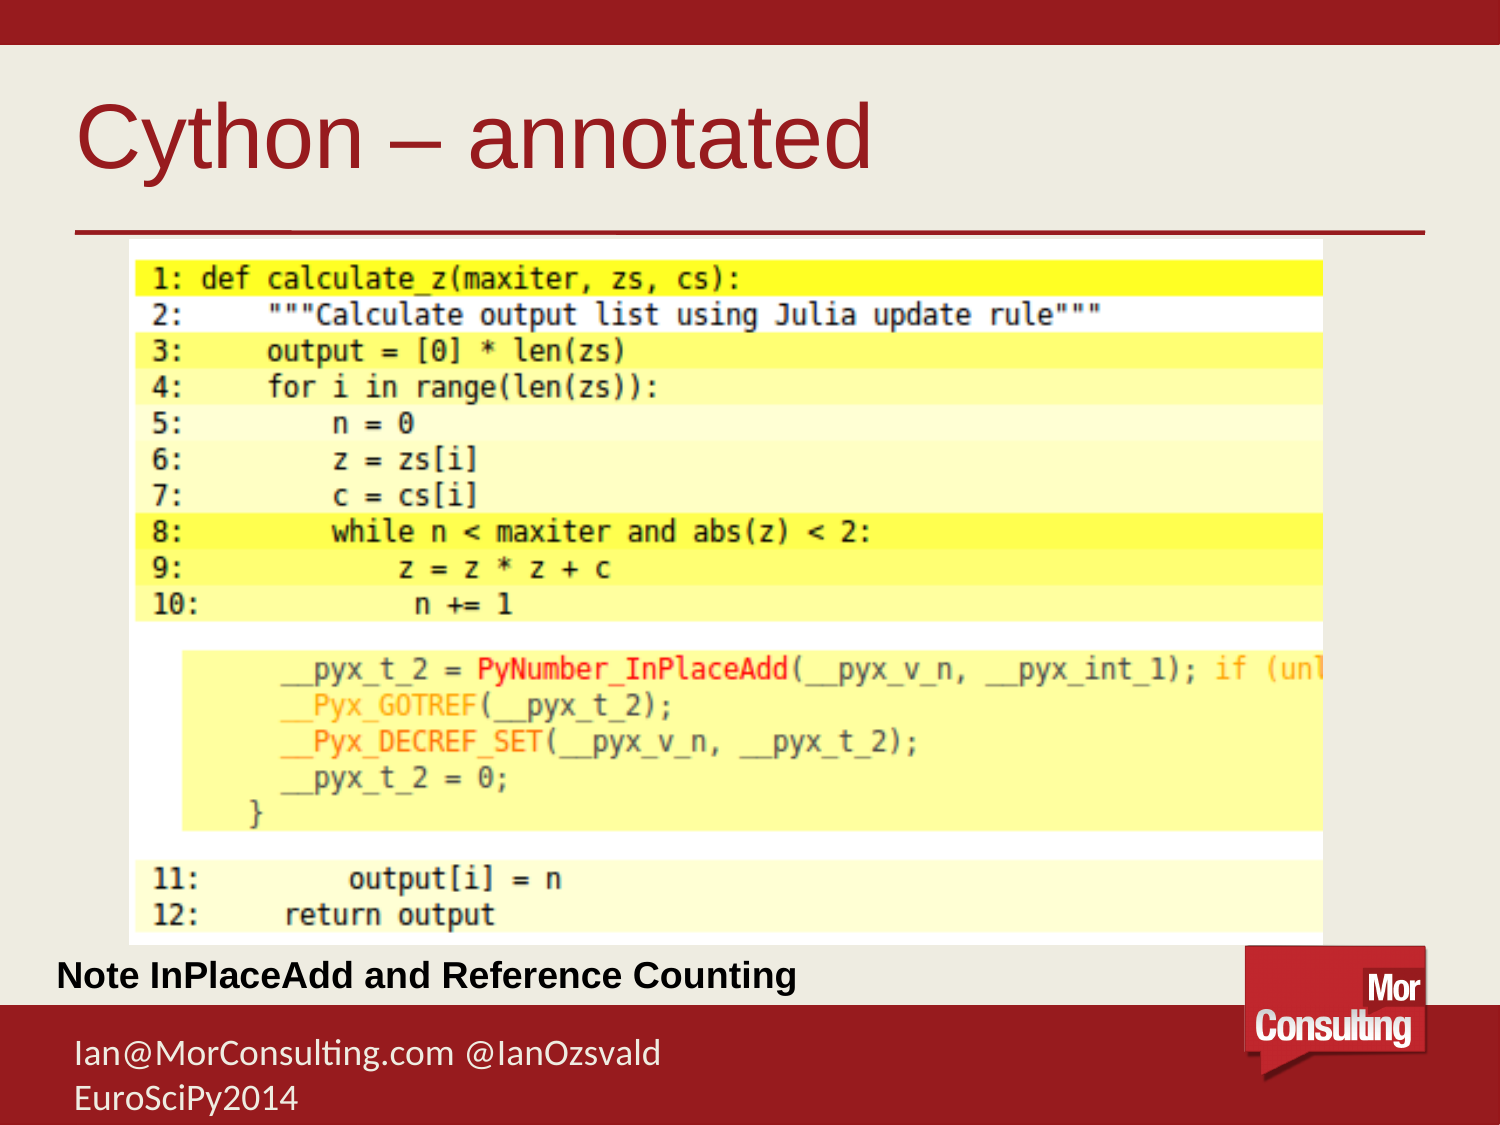

# Cython – annotated
Note InPlaceAdd and Reference Counting